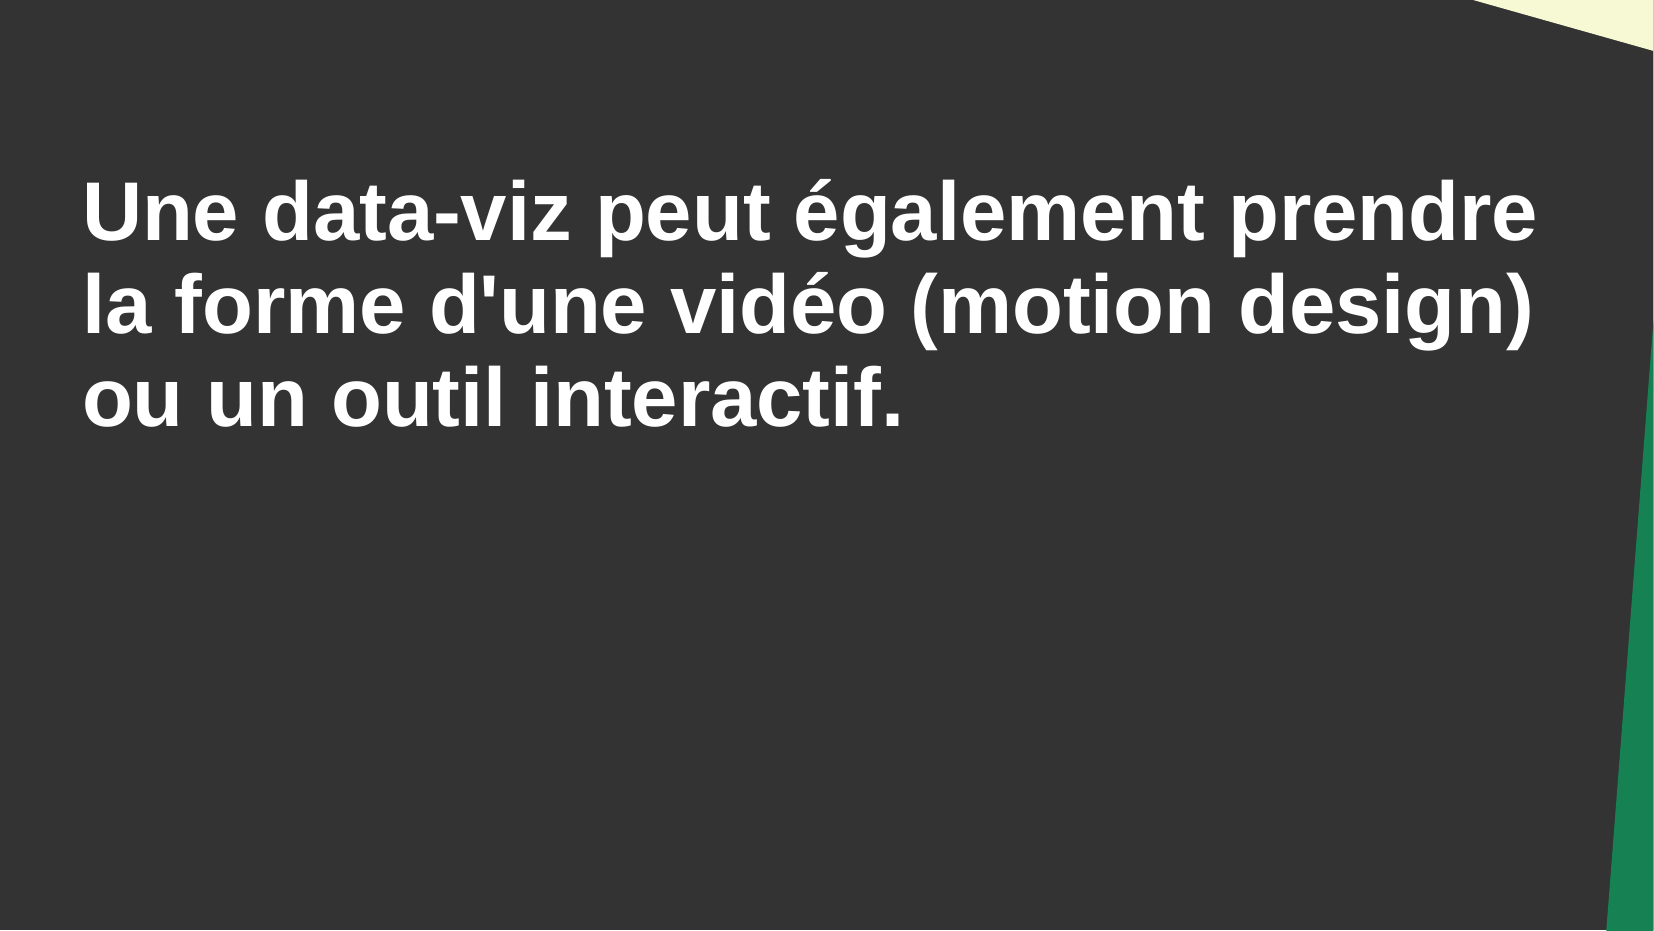

# Une data-viz peut également prendre la forme d'une vidéo (motion design) ou un outil interactif.